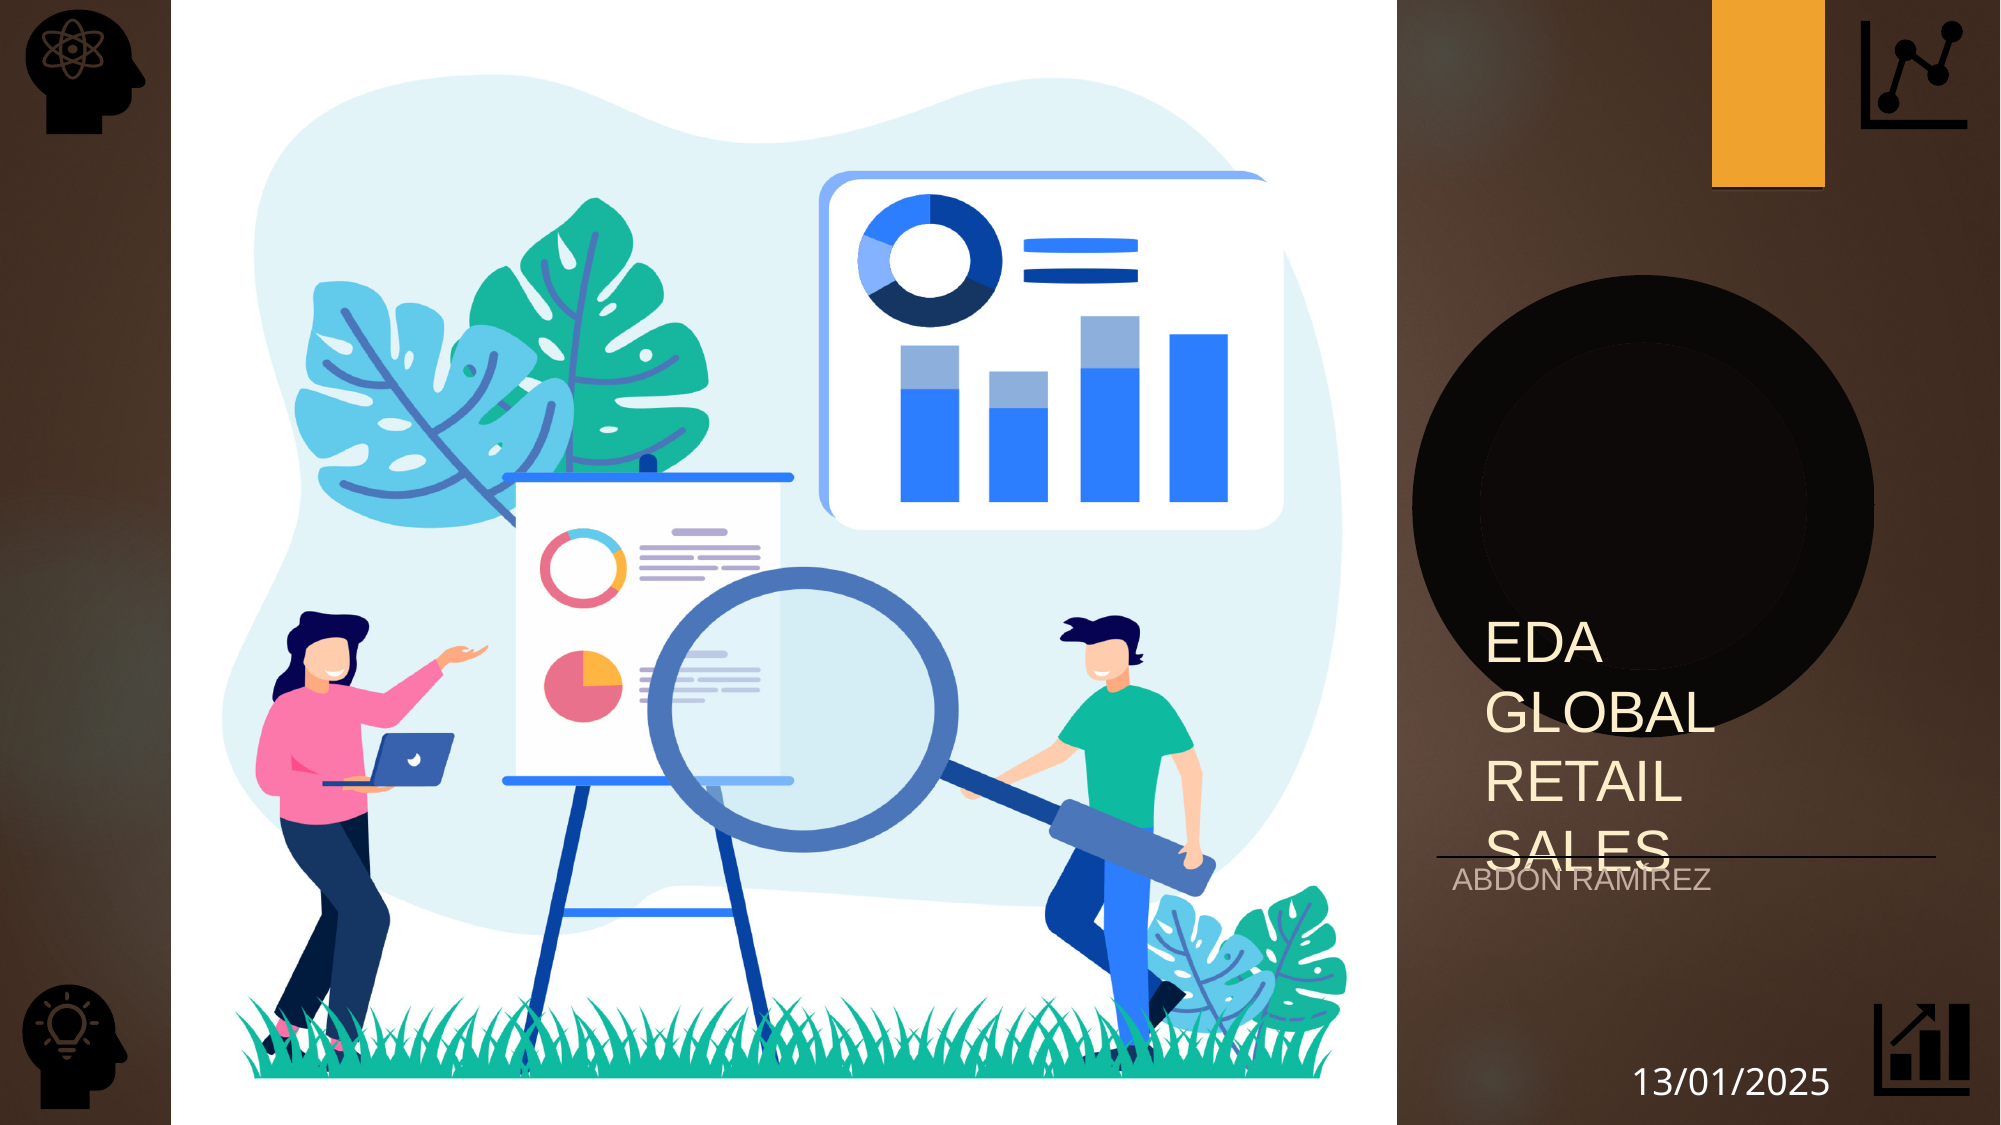

# EDA GLOBAL RETAIL SALES
ABDÓN RAMÍREZ
13/01/2025